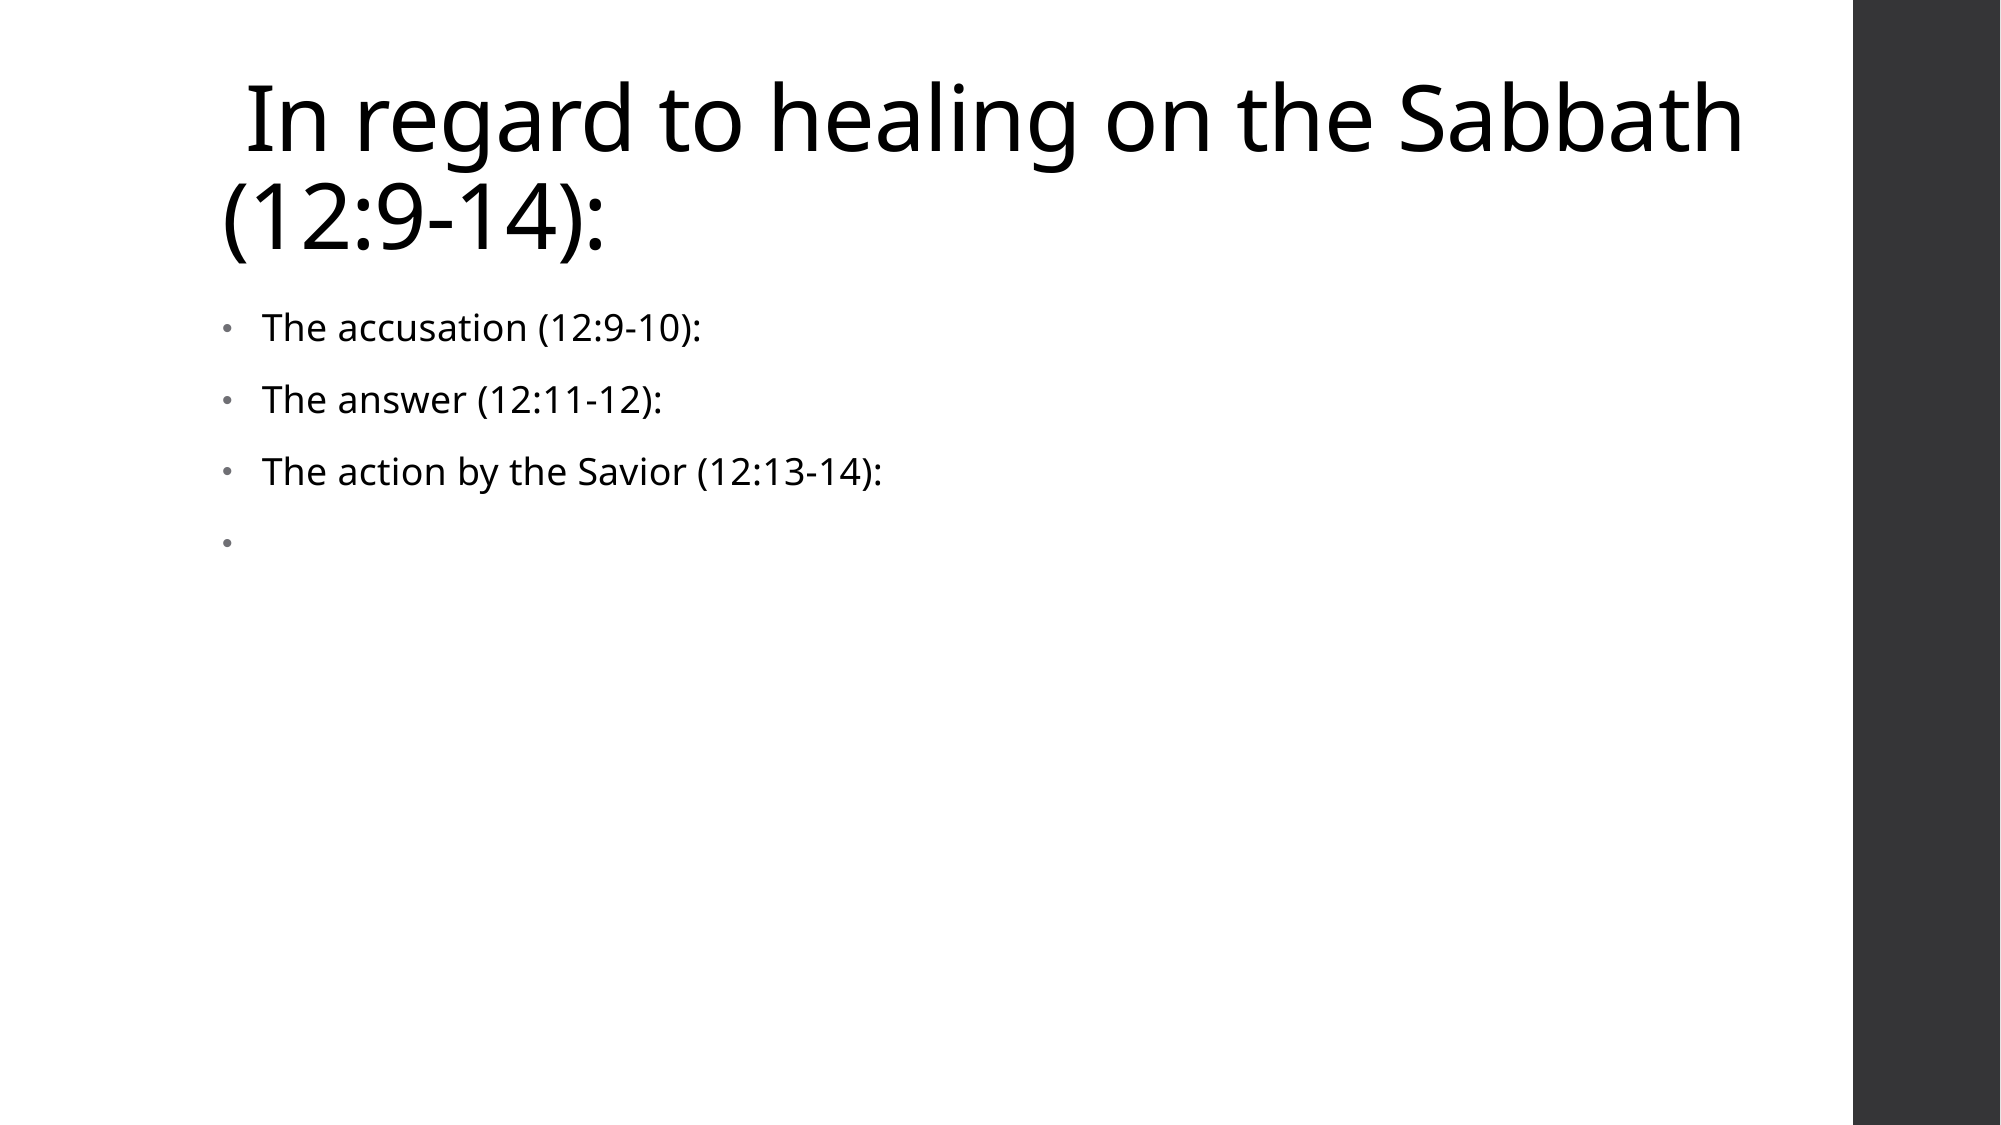

# In regard to healing on the Sabbath (12:9-14):
 The accusation (12:9-10):
 The answer (12:11-12):
 The action by the Savior (12:13-14):